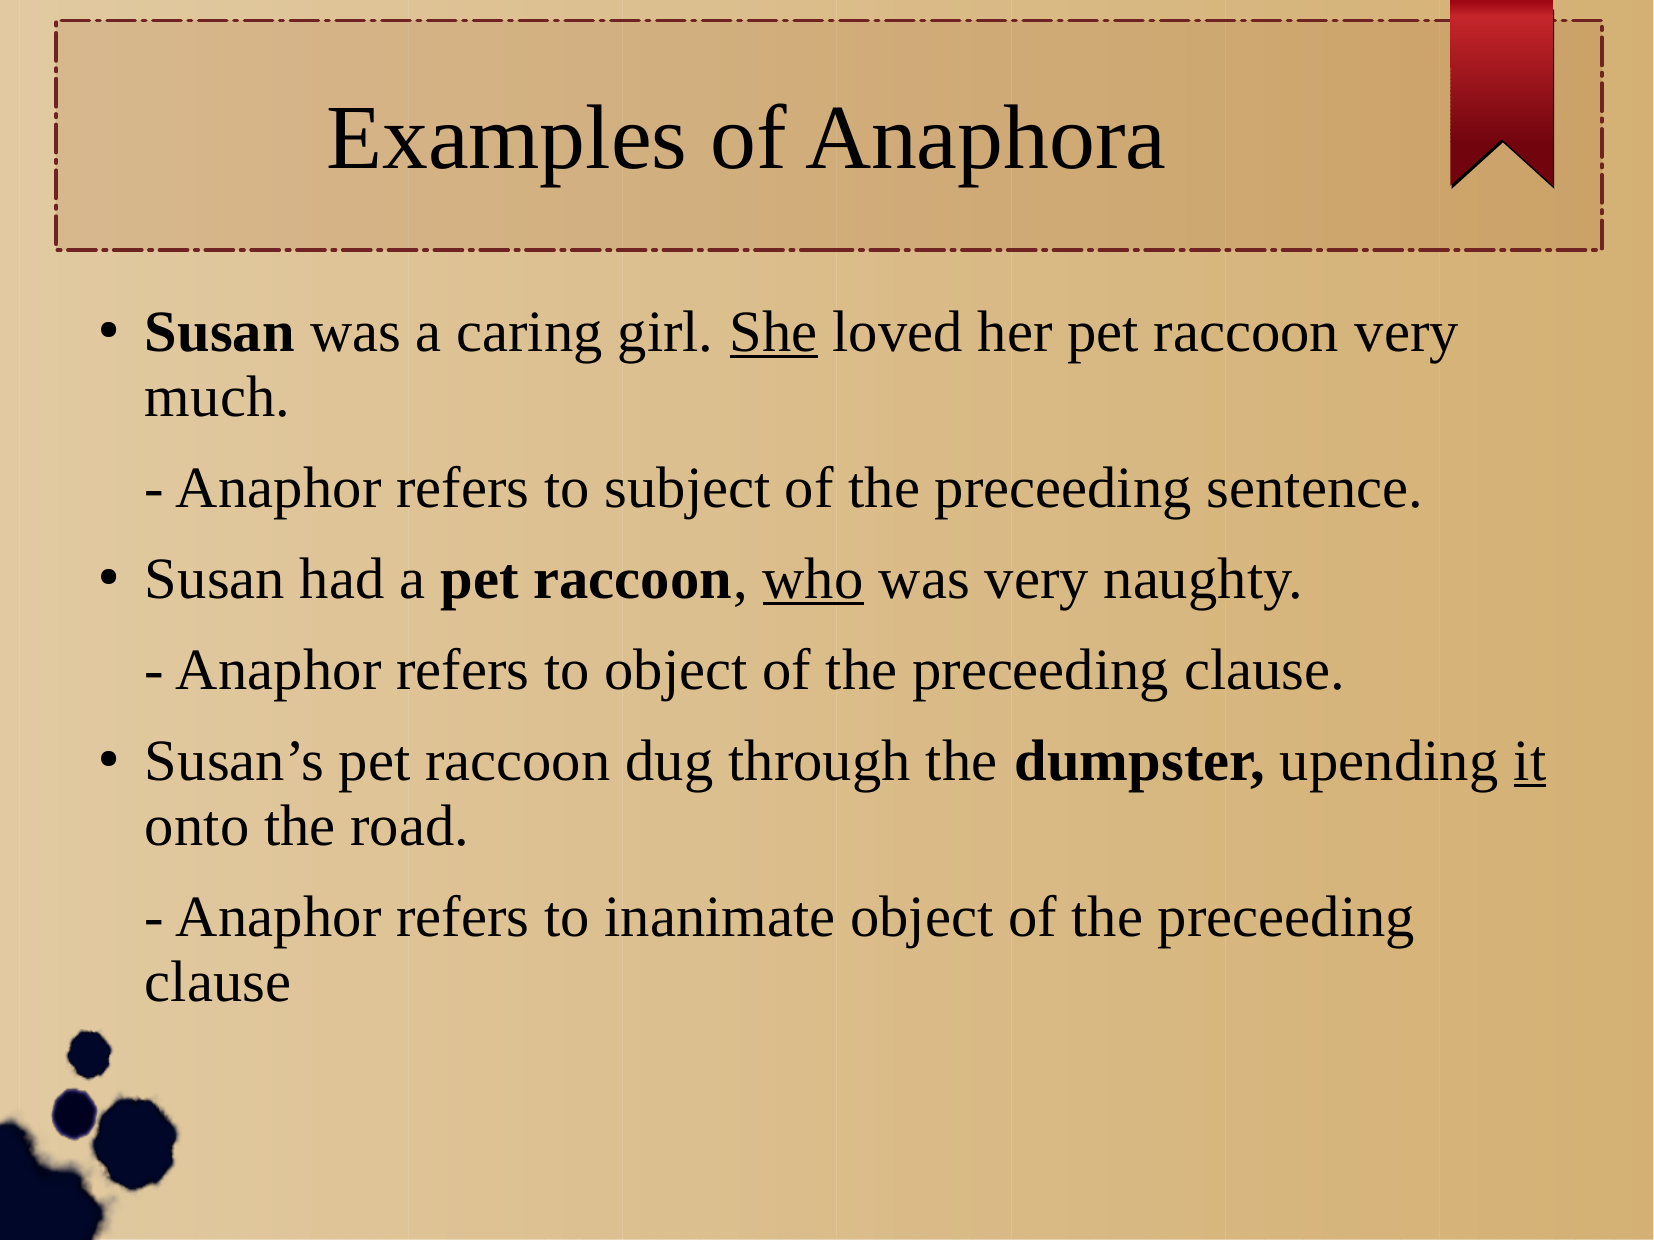

# Examples of Anaphora
Susan was a caring girl. She loved her pet raccoon very much.
- Anaphor refers to subject of the preceeding sentence.
Susan had a pet raccoon, who was very naughty.
- Anaphor refers to object of the preceeding clause.
Susan’s pet raccoon dug through the dumpster, upending it onto the road.
- Anaphor refers to inanimate object of the preceeding clause